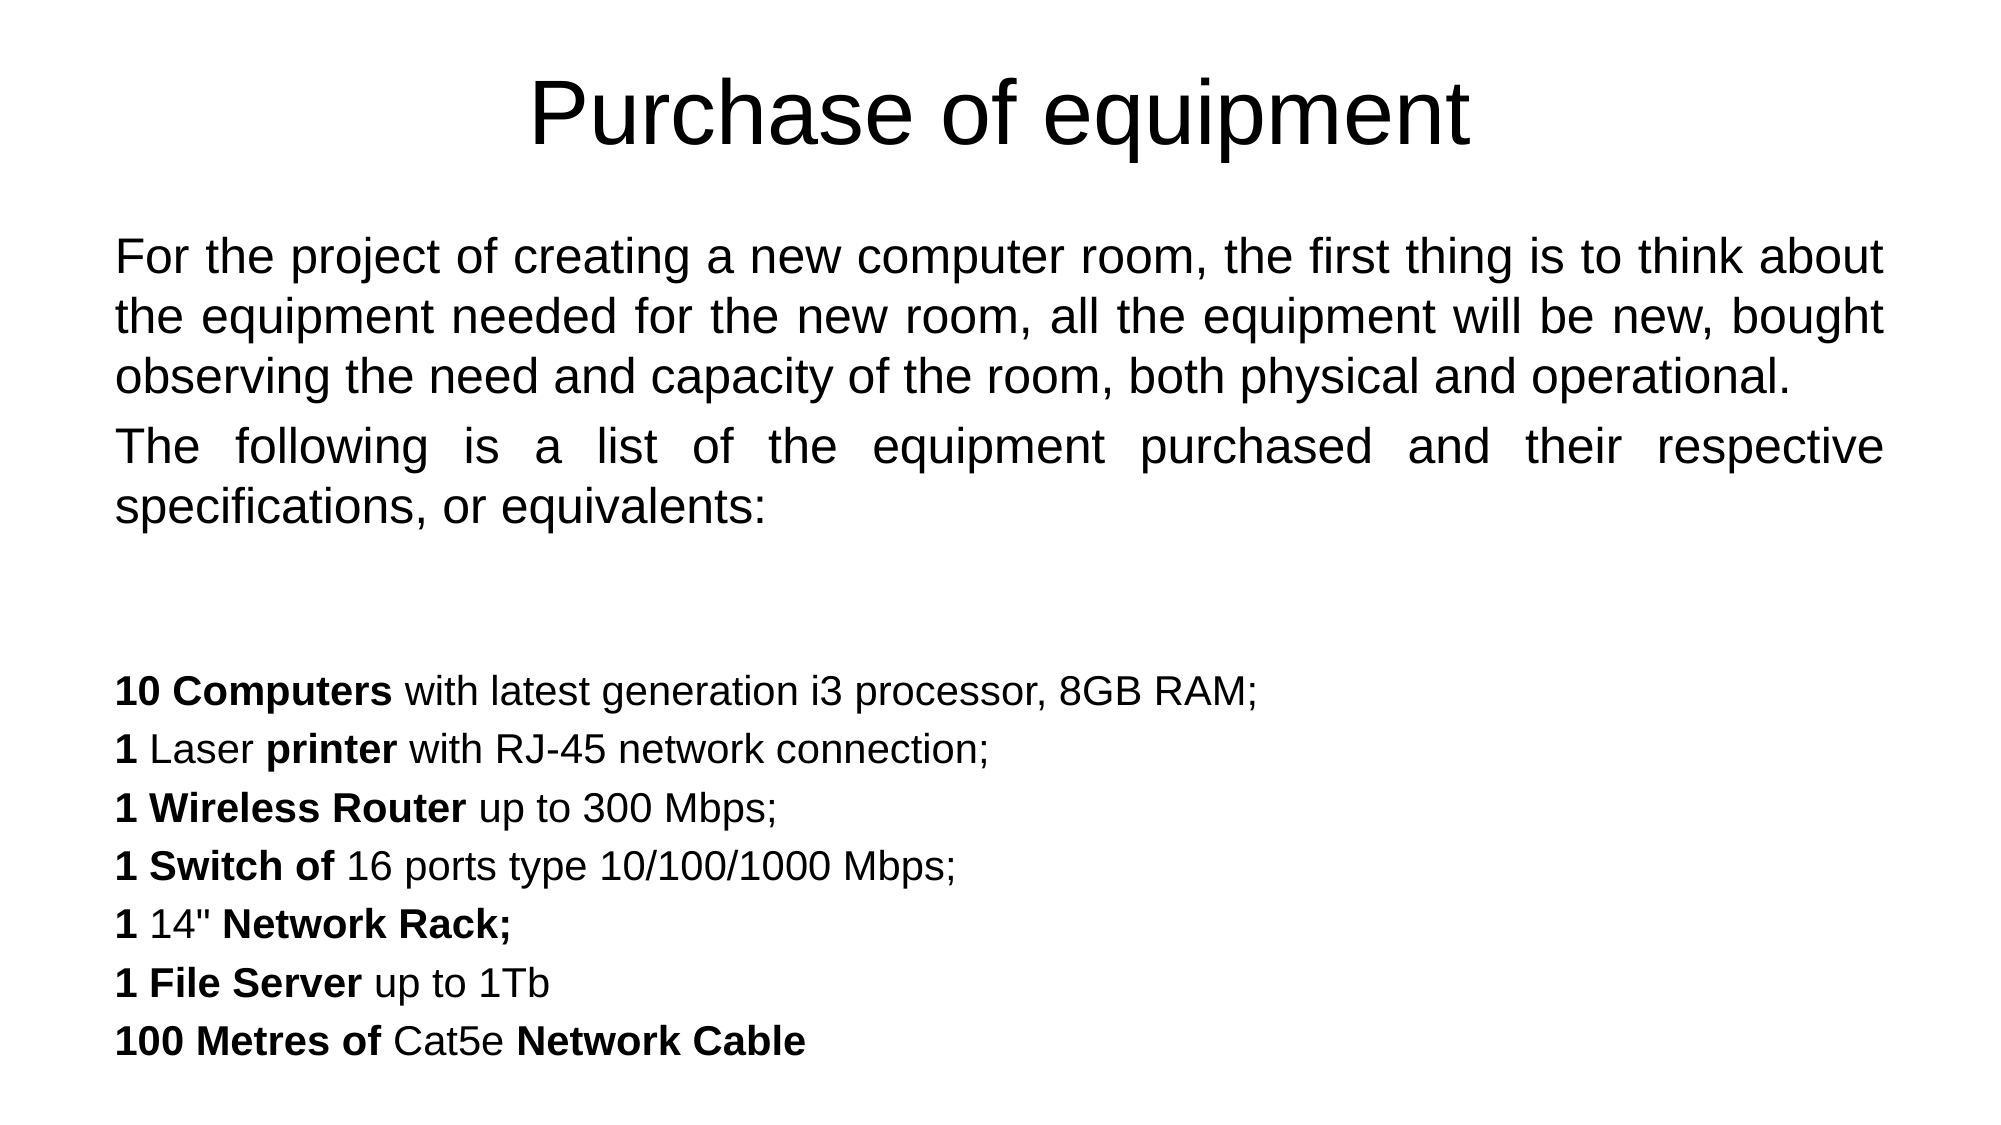

# Purchase of equipment
For the project of creating a new computer room, the first thing is to think about the equipment needed for the new room, all the equipment will be new, bought observing the need and capacity of the room, both physical and operational.
The following is a list of the equipment purchased and their respective specifications, or equivalents:
10 Computers with latest generation i3 processor, 8GB RAM;
1 Laser printer with RJ-45 network connection;
1 Wireless Router up to 300 Mbps;
1 Switch of 16 ports type 10/100/1000 Mbps;
1 14" Network Rack;
1 File Server up to 1Tb
100 Metres of Cat5e Network Cable